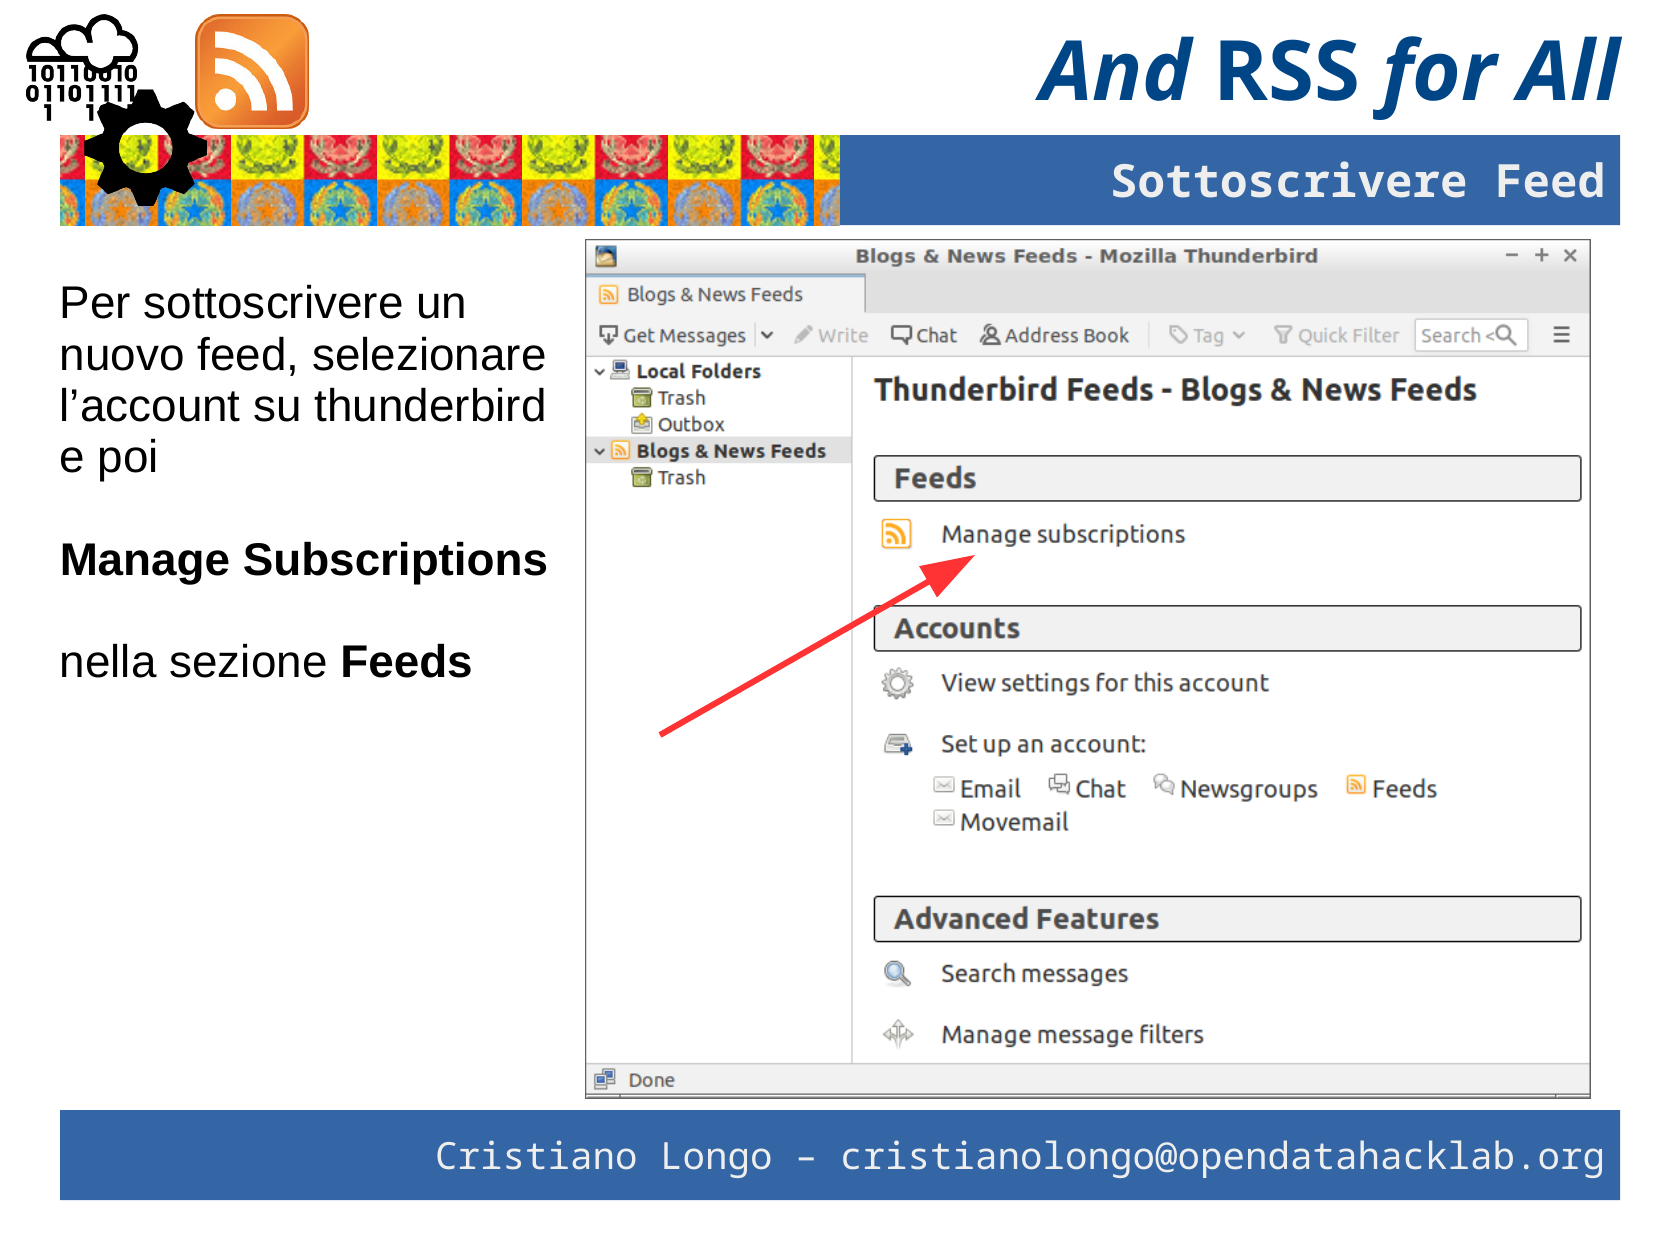

And RSS for All
Sottoscrivere Feed
Per sottoscrivere un nuovo feed, selezionare l’account su thunderbird e poi
Manage Subscriptions
nella sezione Feeds
Cristiano Longo – cristianolongo@opendatahacklab.org